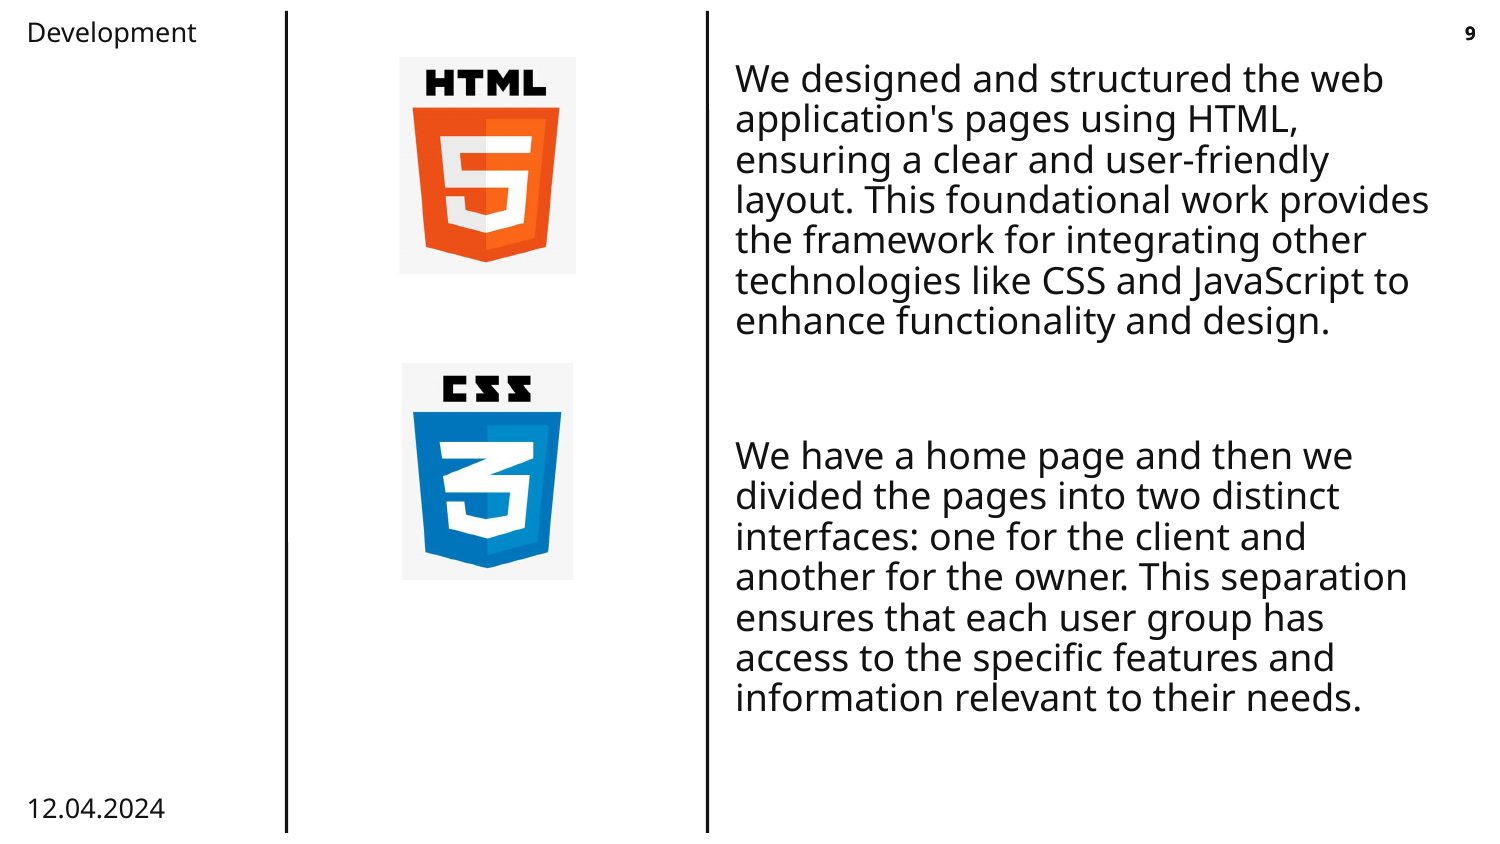

Development
# We designed and structured the web application's pages using HTML, ensuring a clear and user-friendly layout. This foundational work provides the framework for integrating other technologies like CSS and JavaScript to enhance functionality and design.
We have a home page and then we divided the pages into two distinct interfaces: one for the client and another for the owner. This separation ensures that each user group has access to the specific features and information relevant to their needs.
12.04.2024